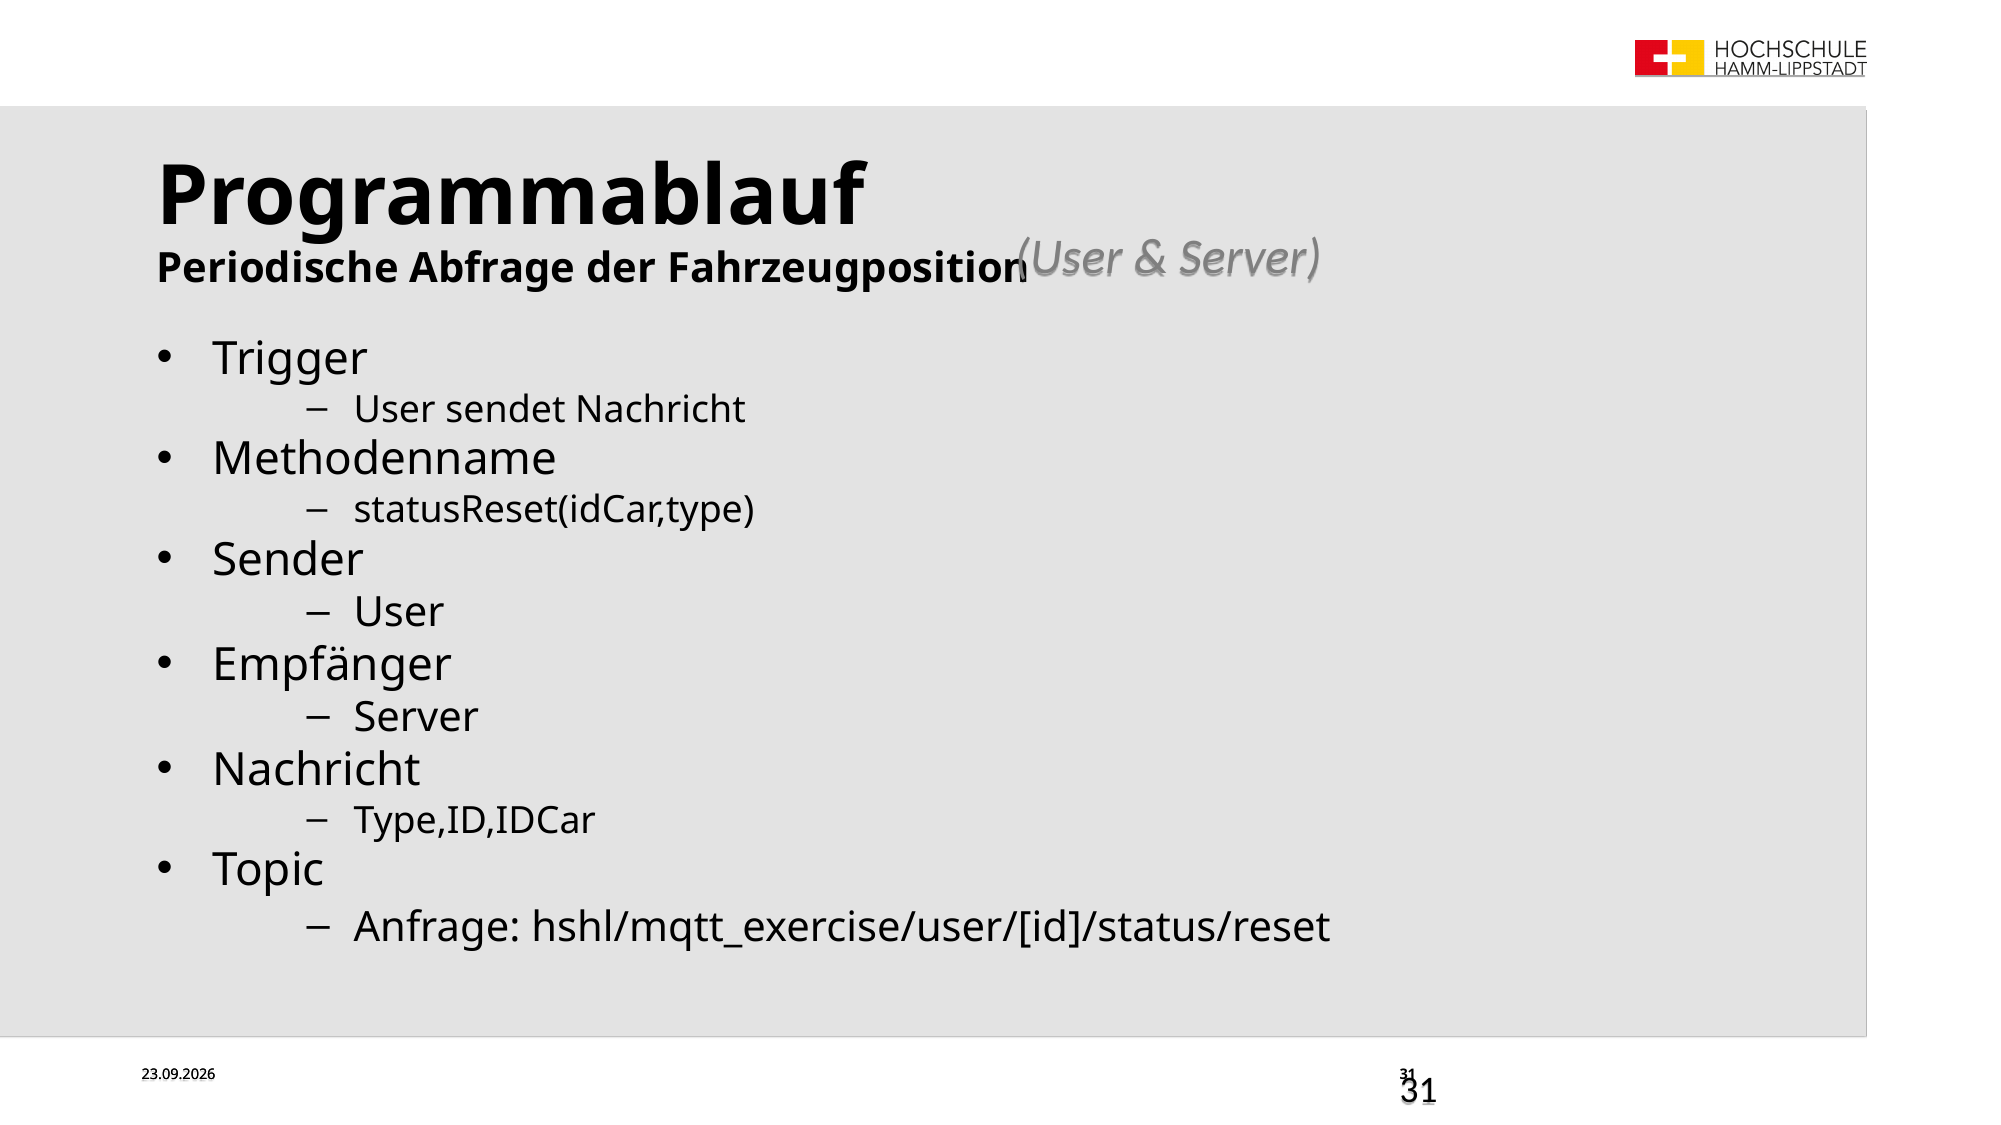

# Programmablauf Periodische Abfrage der Fahrzeugposition
(User & Server)
Trigger
User sendet Nachricht
Methodenname
statusReset(idCar,type)
Sender
User
Empfänger
Server
Nachricht
Type,ID,IDCar
Topic
Anfrage: hshl/mqtt_exercise/user/[id]/status/reset